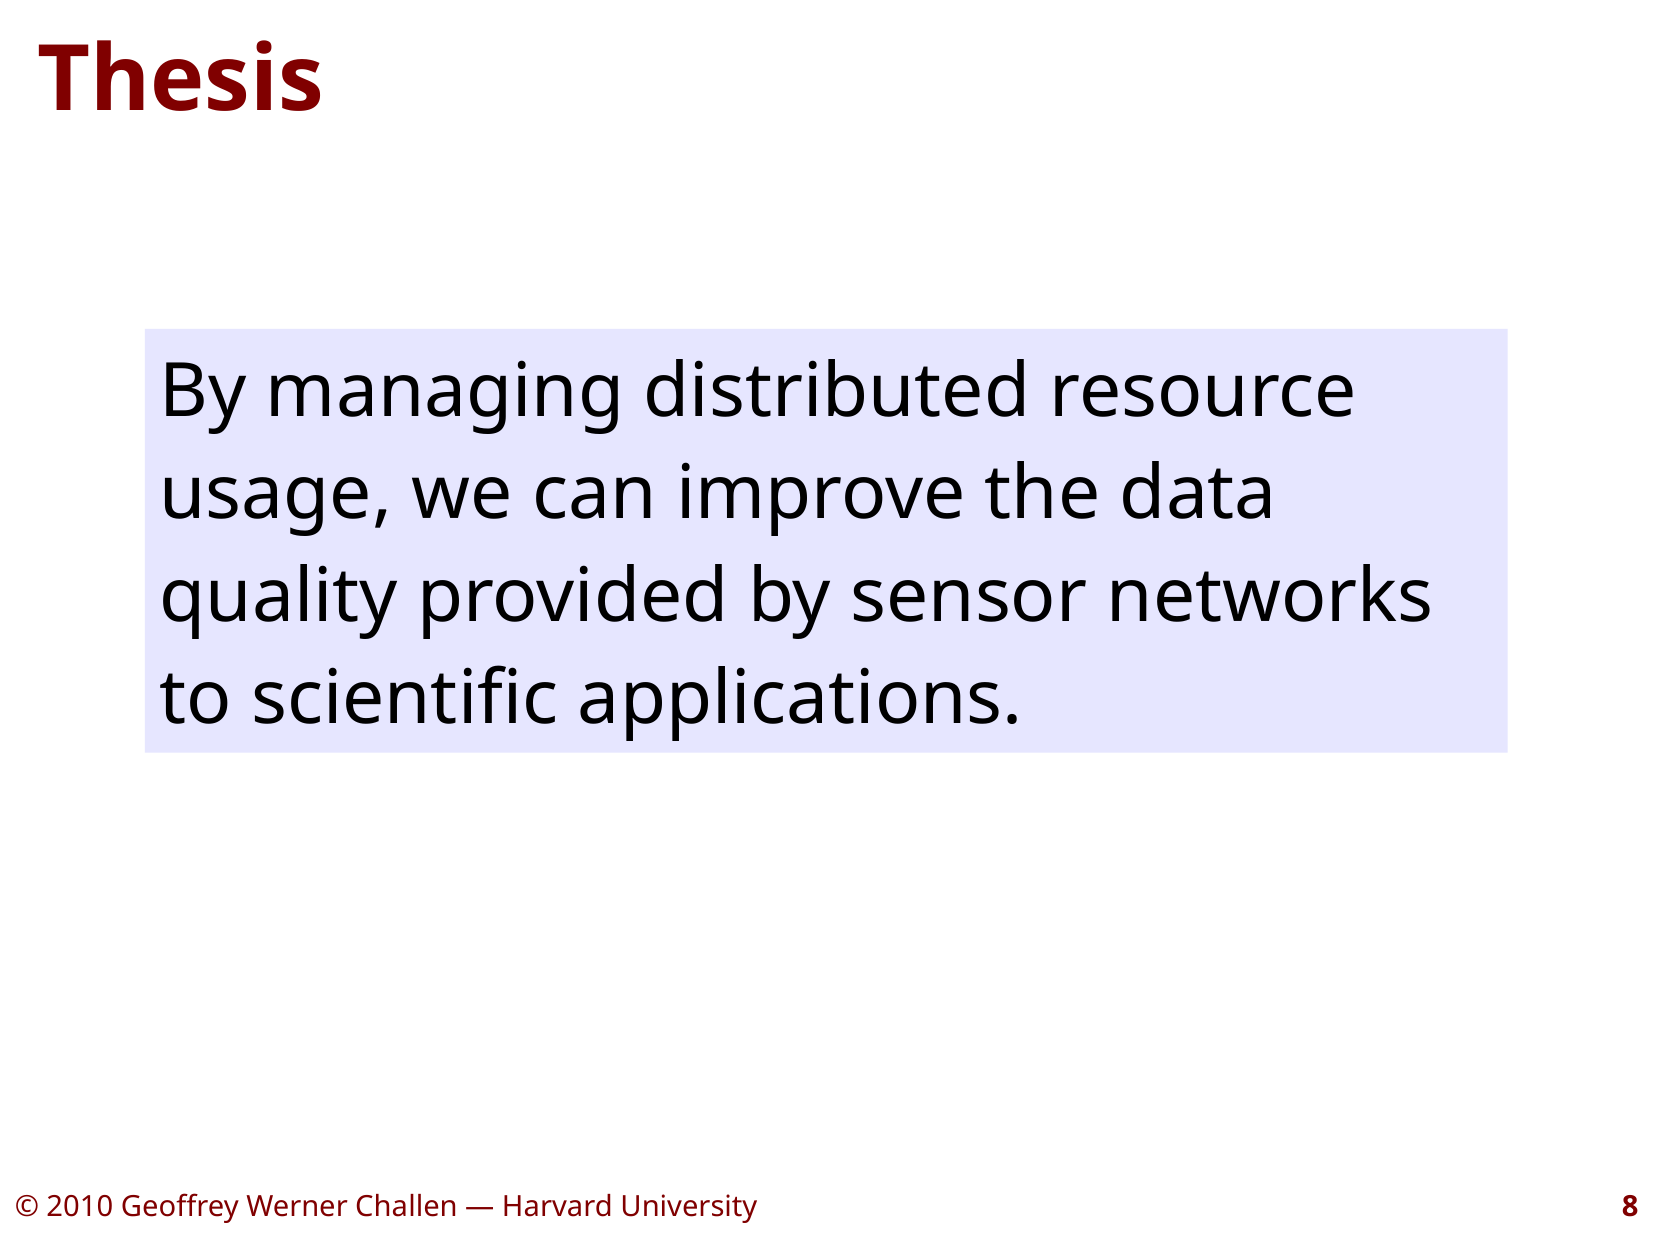

# Thesis
By managing distributed resource
usage, we can improve the data
quality provided by sensor networks
to scientific applications.
8